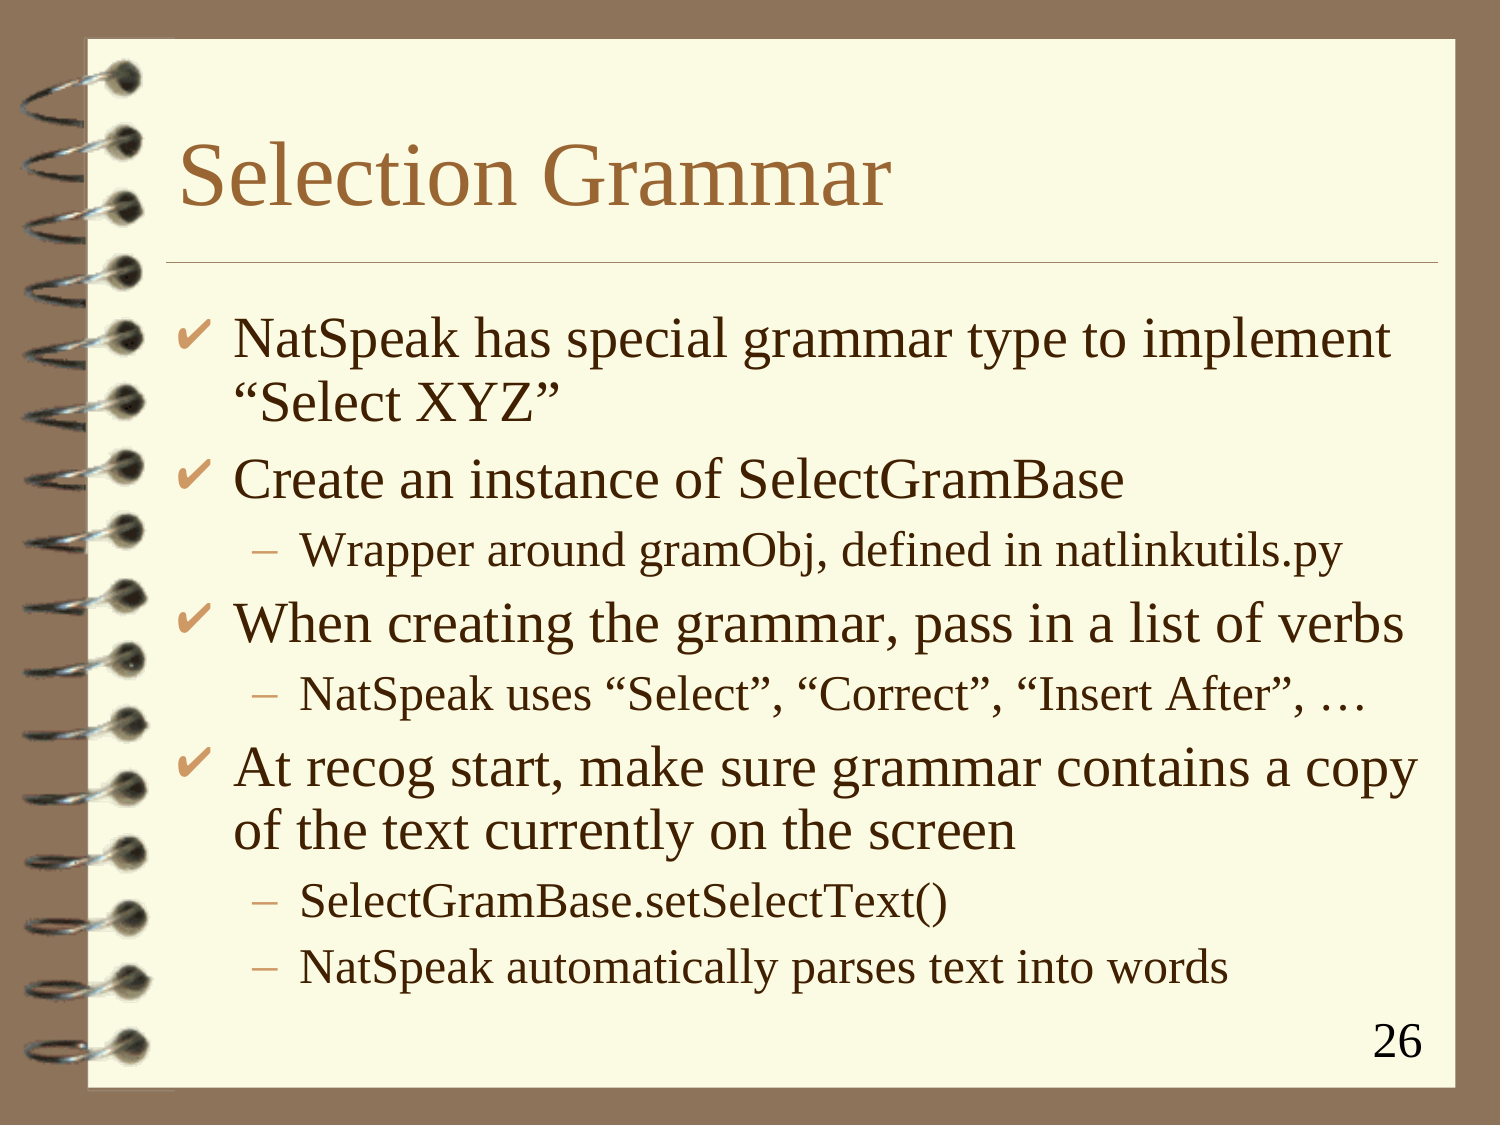

# Selection Grammar
NatSpeak has special grammar type to implement “Select XYZ”
Create an instance of SelectGramBase
Wrapper around gramObj, defined in natlinkutils.py
When creating the grammar, pass in a list of verbs
NatSpeak uses “Select”, “Correct”, “Insert After”, …
At recog start, make sure grammar contains a copy of the text currently on the screen
SelectGramBase.setSelectText()
NatSpeak automatically parses text into words
26